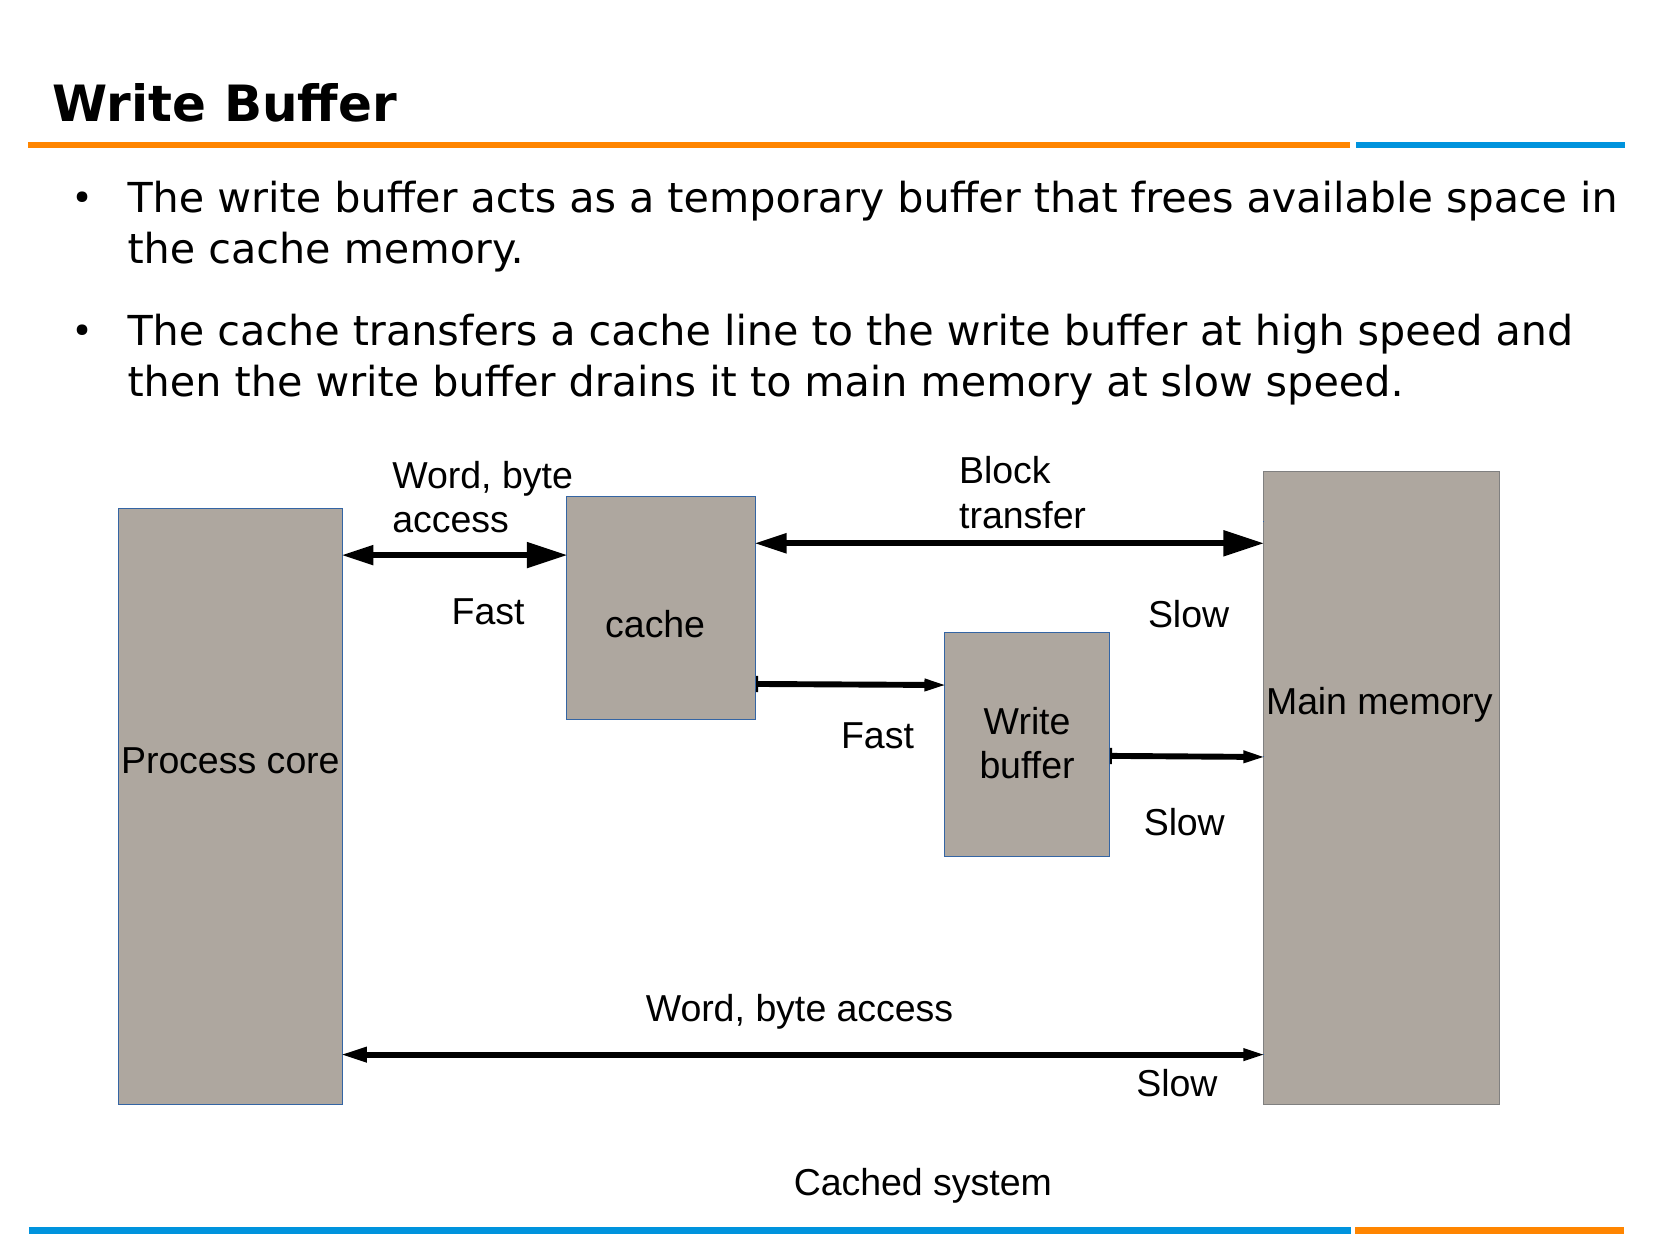

Write Buffer
The write buffer acts as a temporary buffer that frees available space in
●
the cache memory.
The cache transfers a cache line to the write buffer at high speed and
●
then the write buffer drains it to main memory at slow speed.
Block
Word, byte
transfer
access
Fast
Slow
cache
Main memory
Write
Fast
Process core
buffer
Slow
Word, byte access
Slow
Cached system
17